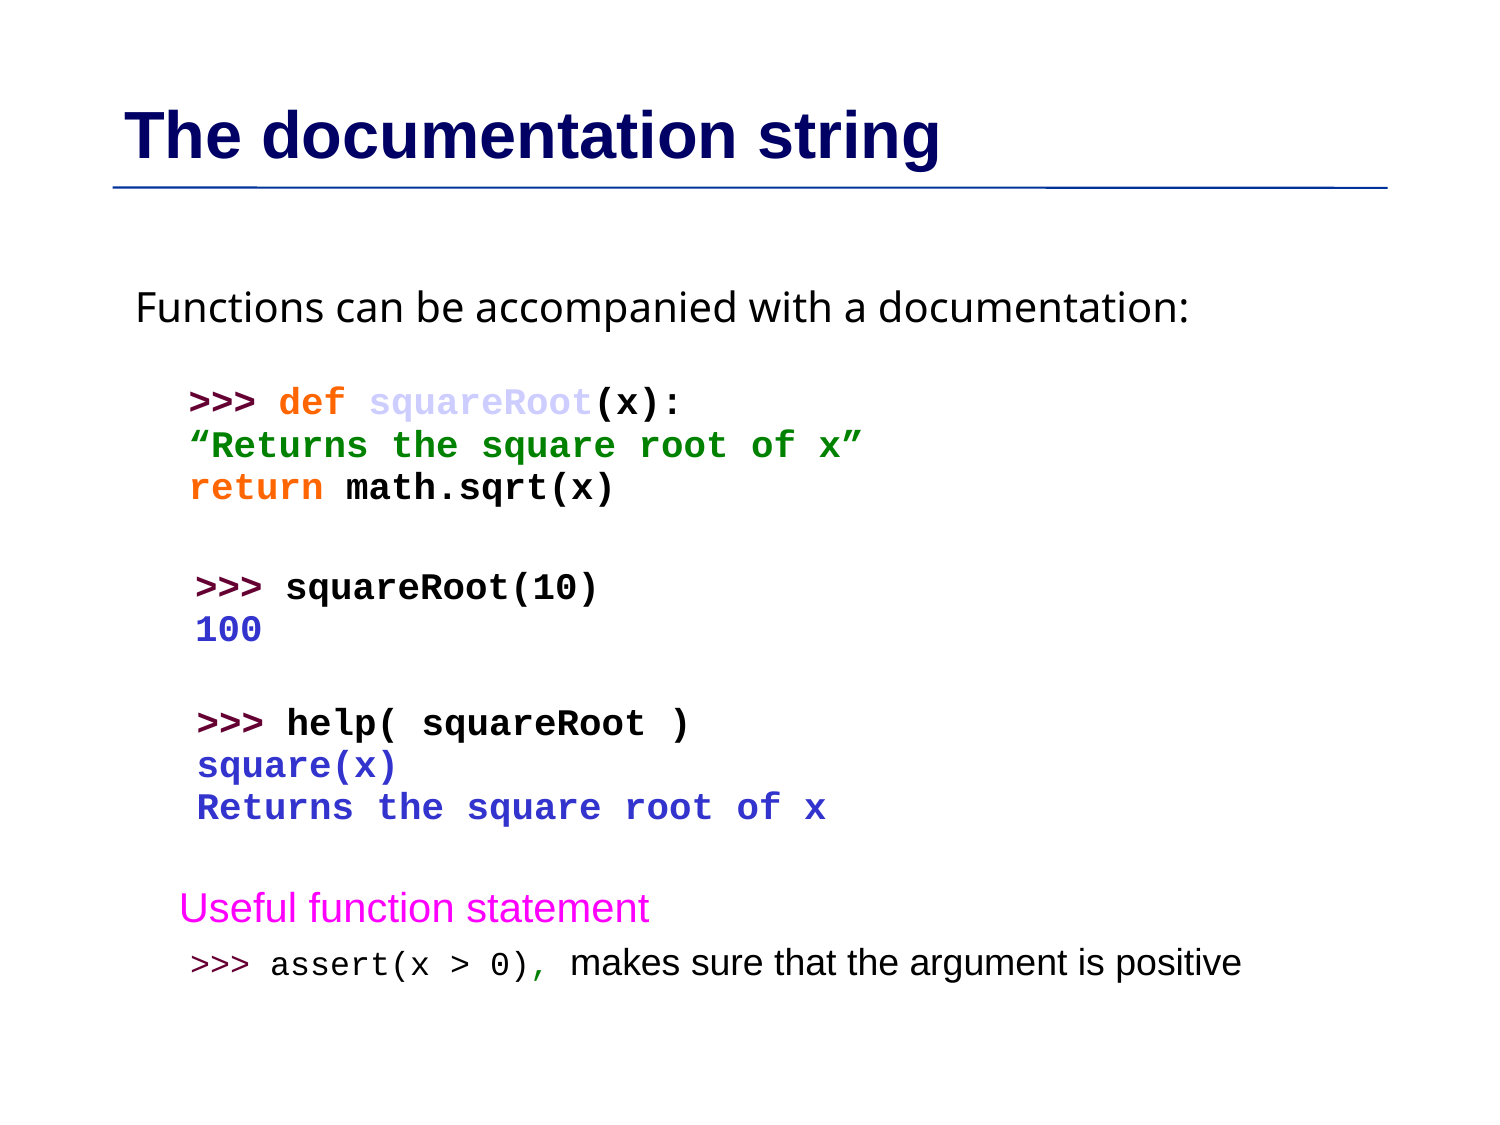

The documentation string
Functions can be accompanied with a documentation:
>>> def squareRoot(x):
“Returns the square root of x”
return math.sqrt(x)
>>> squareRoot(10)
100
>>> help( squareRoot )
square(x)
Returns the square root of x
Useful function statement
 >>> assert(x > 0), makes sure that the argument is positive